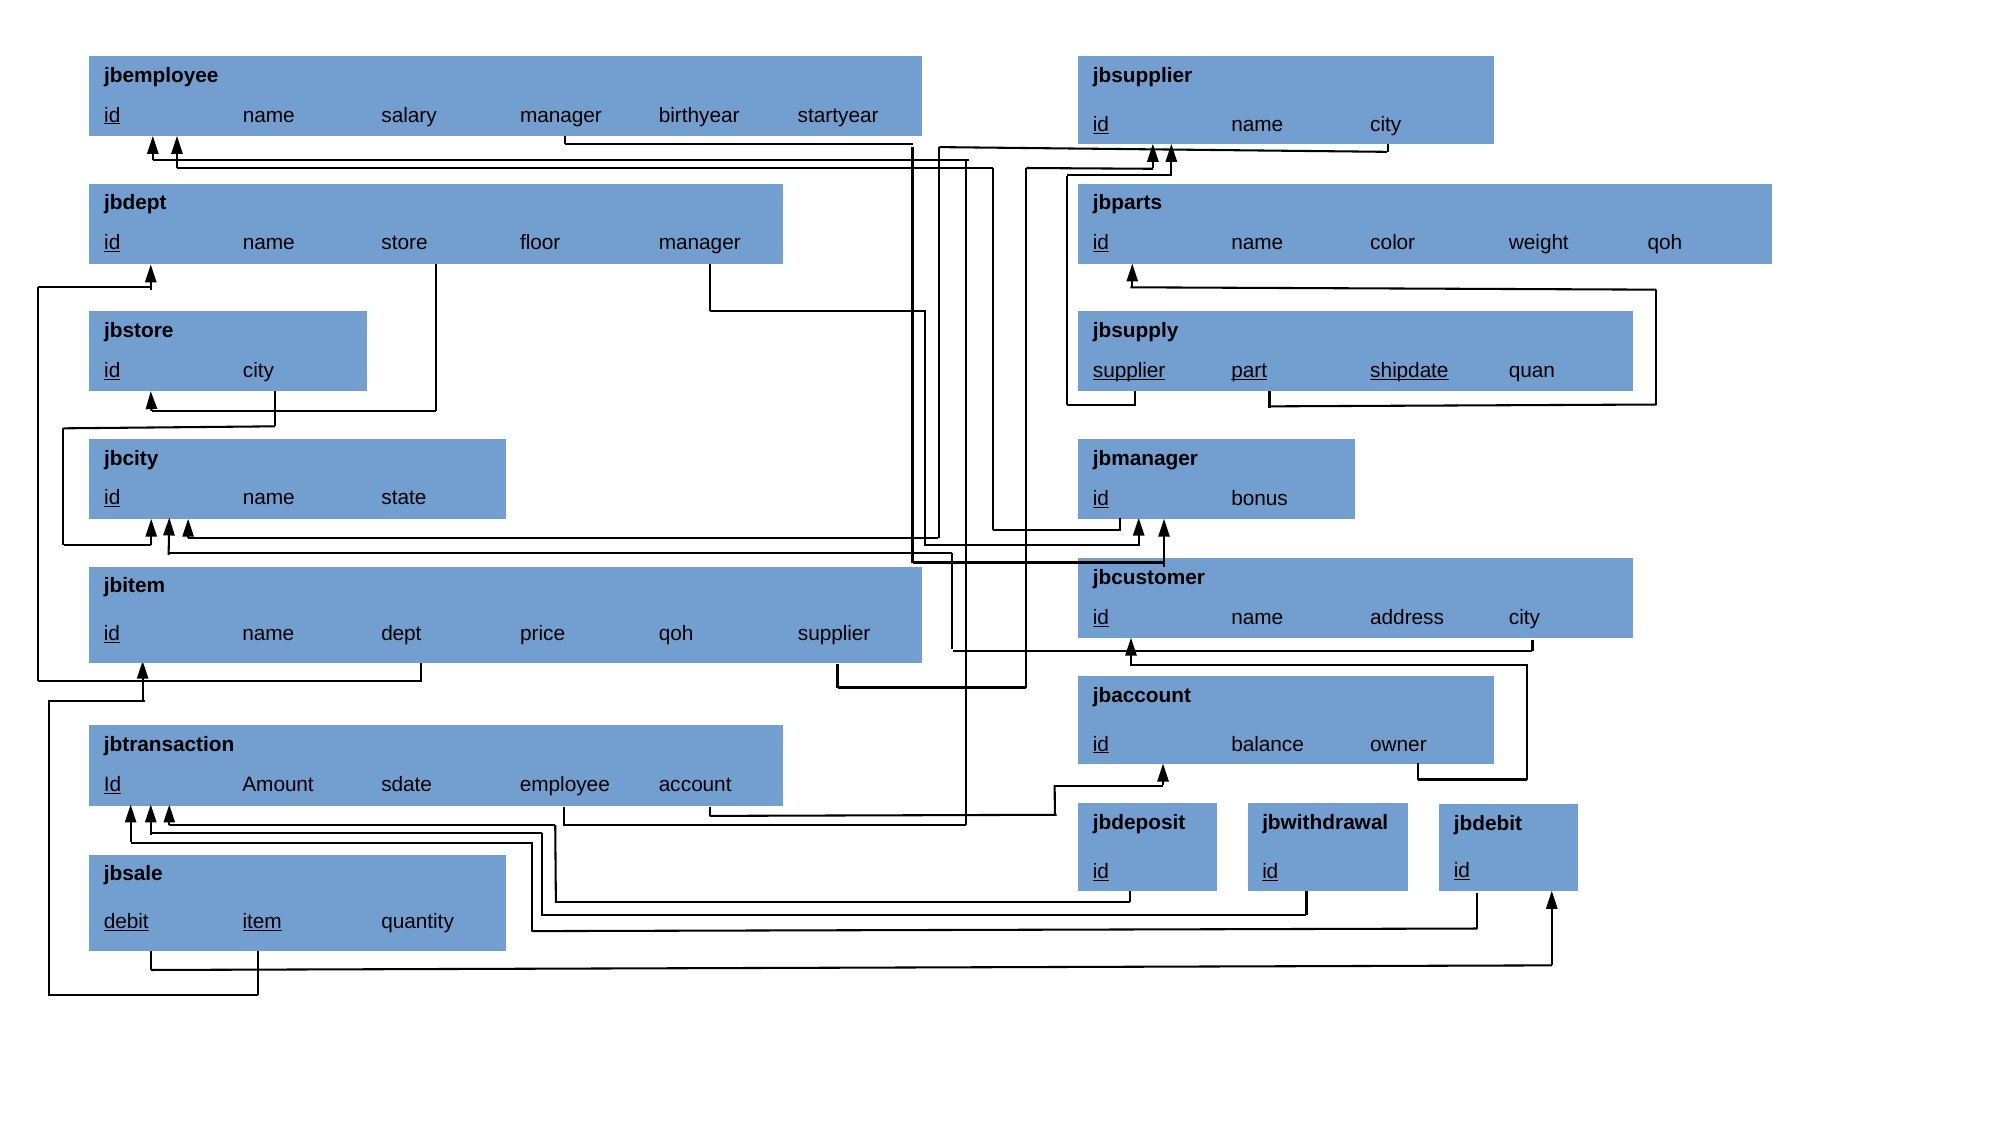

| jbemployee | | | | | |
| --- | --- | --- | --- | --- | --- |
| id | name | salary | manager | birthyear | startyear |
| jbsupplier | | |
| --- | --- | --- |
| id | name | city |
| jbdept | | | | |
| --- | --- | --- | --- | --- |
| id | name | store | floor | manager |
| jbparts | | | | |
| --- | --- | --- | --- | --- |
| id | name | color | weight | qoh |
| jbstore | |
| --- | --- |
| id | city |
| jbsupply | | | |
| --- | --- | --- | --- |
| supplier | part | shipdate | quan |
| jbcity | | |
| --- | --- | --- |
| id | name | state |
| jbmanager | |
| --- | --- |
| id | bonus |
| jbcustomer | | | |
| --- | --- | --- | --- |
| id | name | address | city |
| jbitem | | | | | |
| --- | --- | --- | --- | --- | --- |
| id | name | dept | price | qoh | supplier |
| jbaccount | | |
| --- | --- | --- |
| id | balance | owner |
| jbtransaction | | | | |
| --- | --- | --- | --- | --- |
| Id | Amount | sdate | employee | account |
| jbdeposit |
| --- |
| id |
| jbwithdrawal |
| --- |
| id |
| jbdebit |
| --- |
| id |
| jbsale | | |
| --- | --- | --- |
| debit | item | quantity |